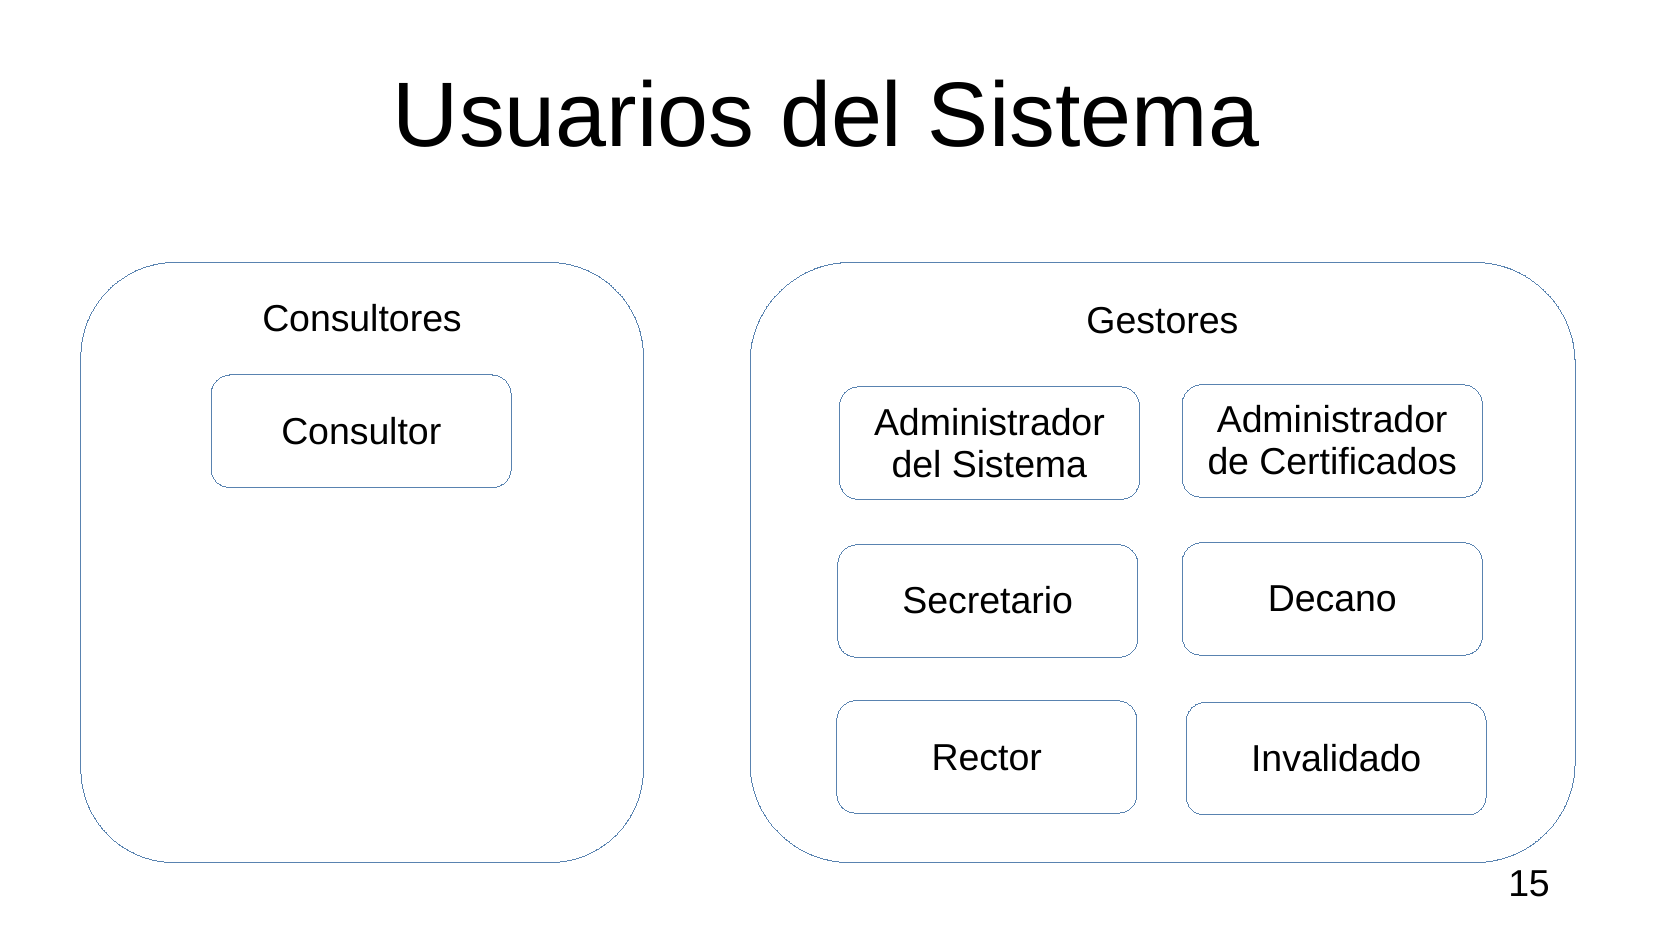

# Usuarios del Sistema
Consultores
Gestores
Consultor
Administrador de Certificados
Administrador del Sistema
Decano
Secretario
Rector
Invalidado